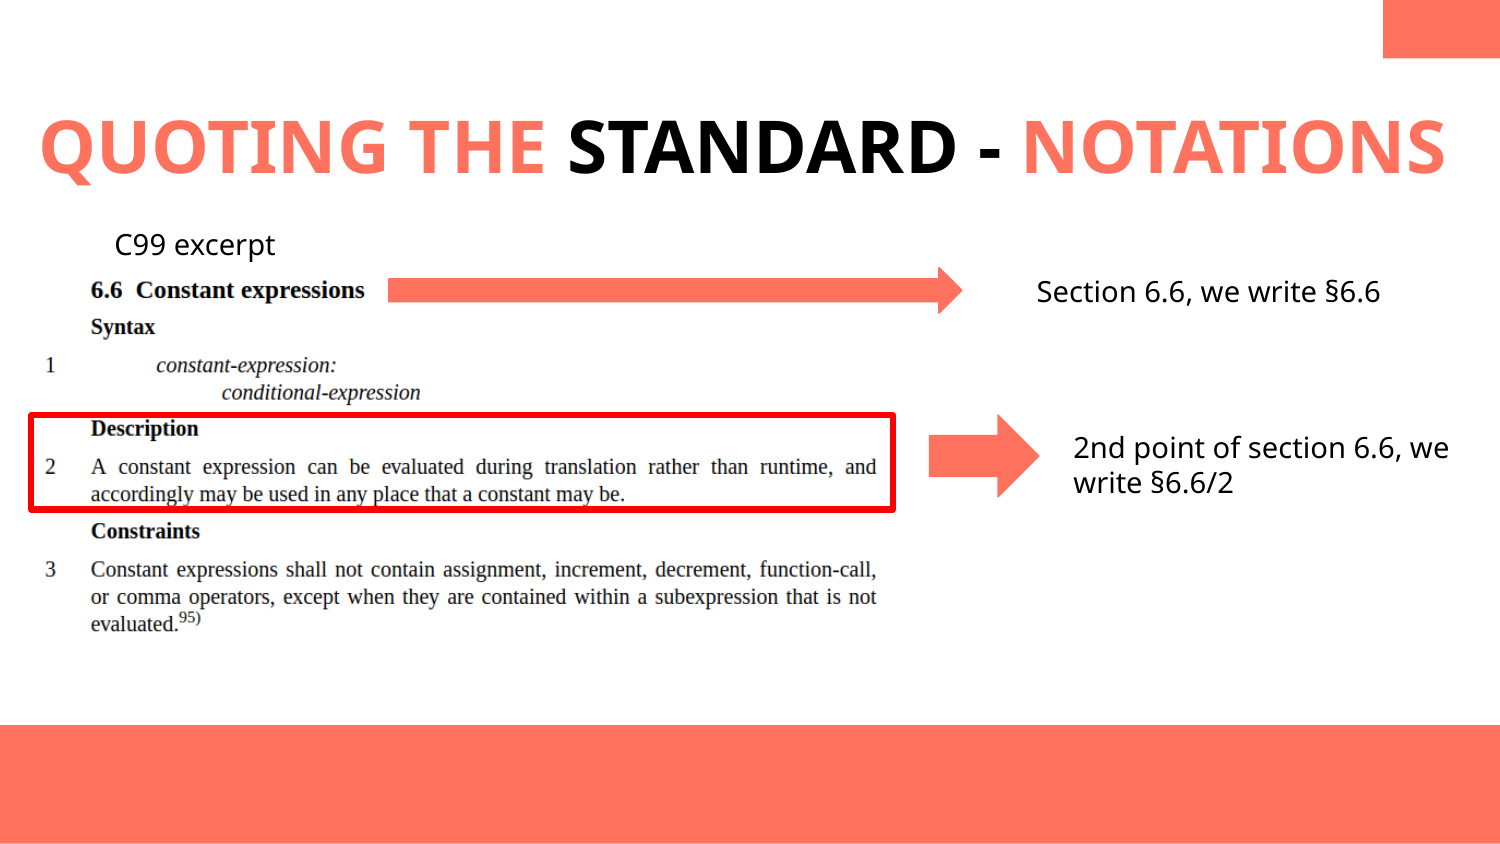

# QUOTING THE STANDARD - NOTATIONS
C99 excerpt
Section 6.6, we write §6.6
2nd point of section 6.6, we write §6.6/2